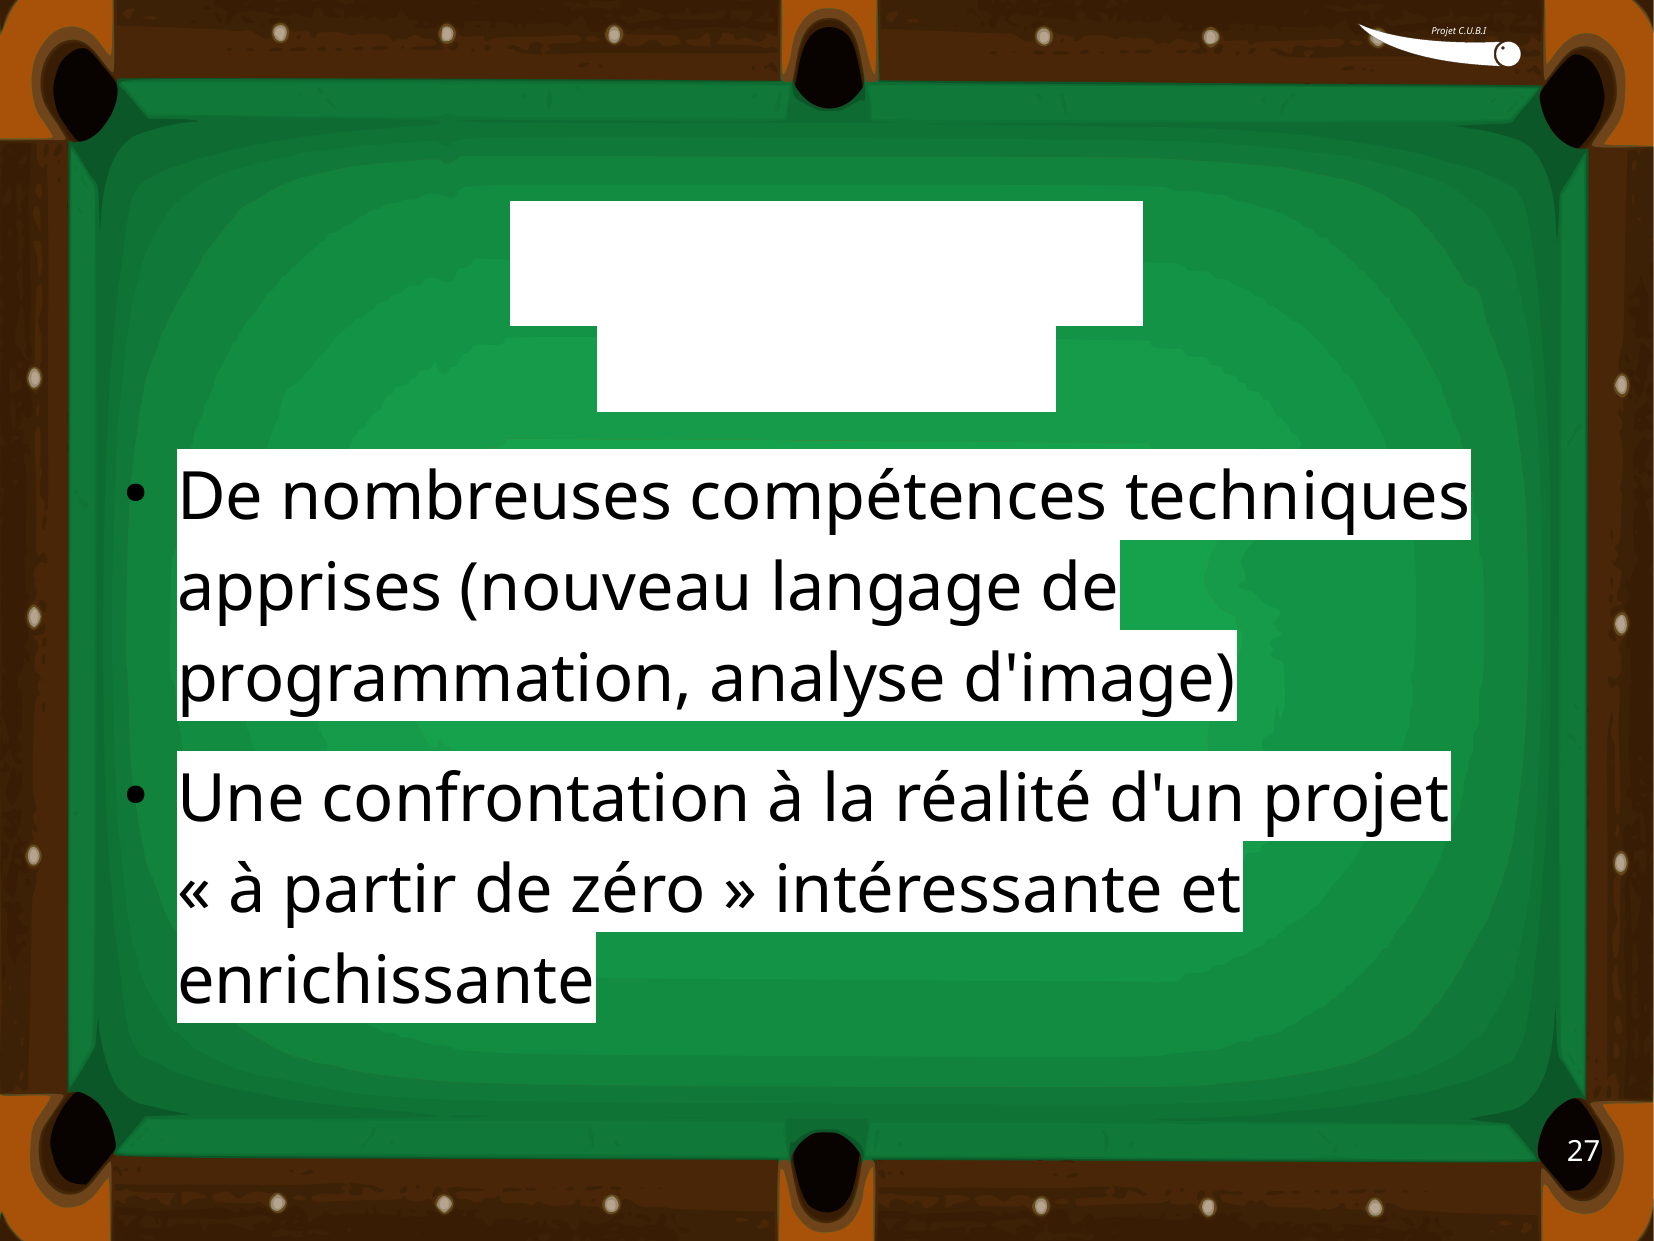

# Bilan du projet Bilan personnel
De nombreuses compétences techniques apprises (nouveau langage de programmation, analyse d'image)
Une confrontation à la réalité d'un projet « à partir de zéro » intéressante et enrichissante
27